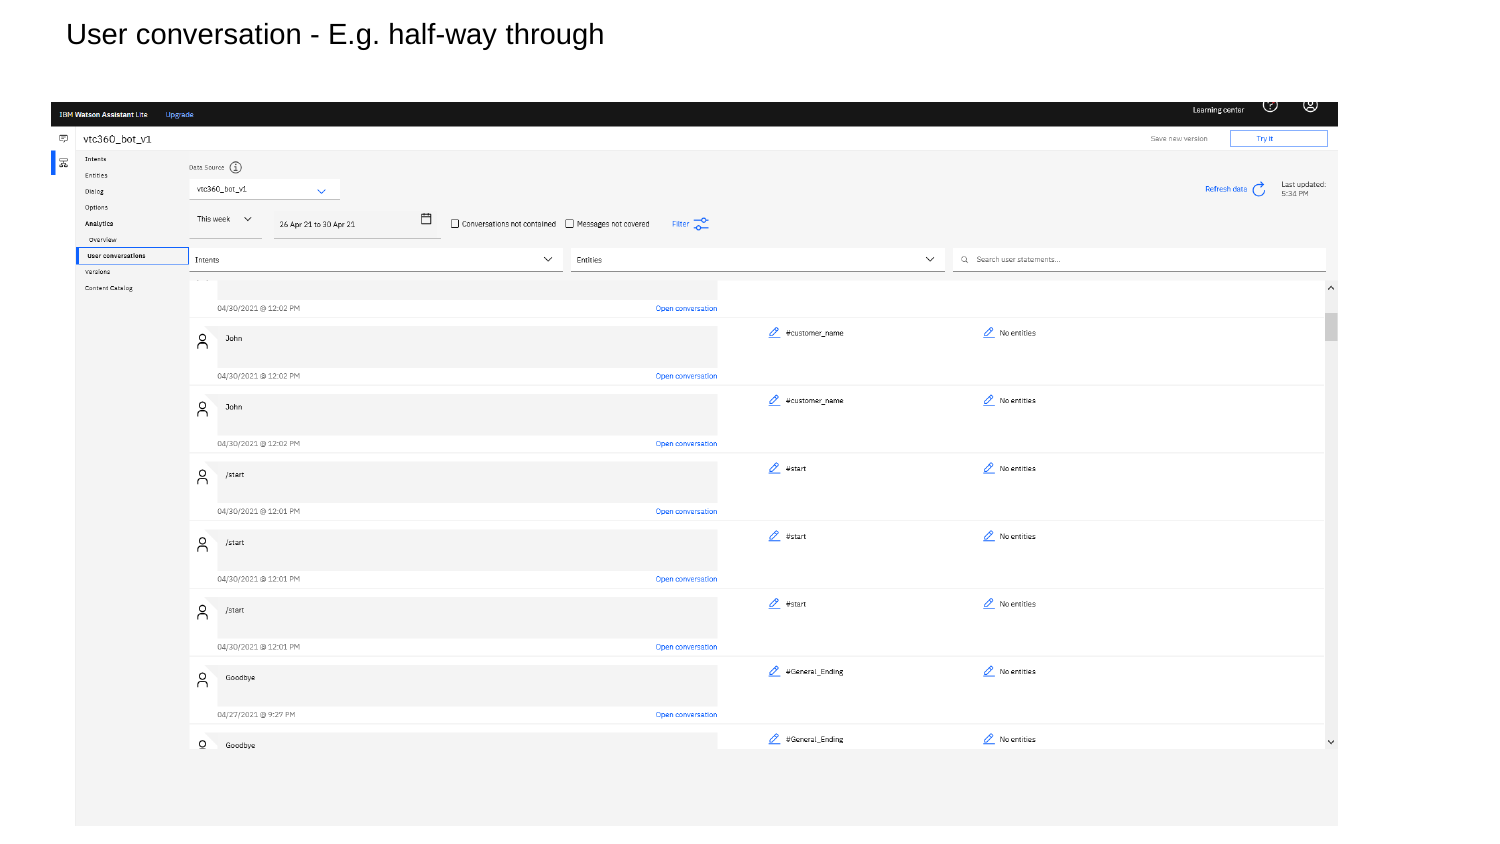

# User conversation - E.g. half-way through